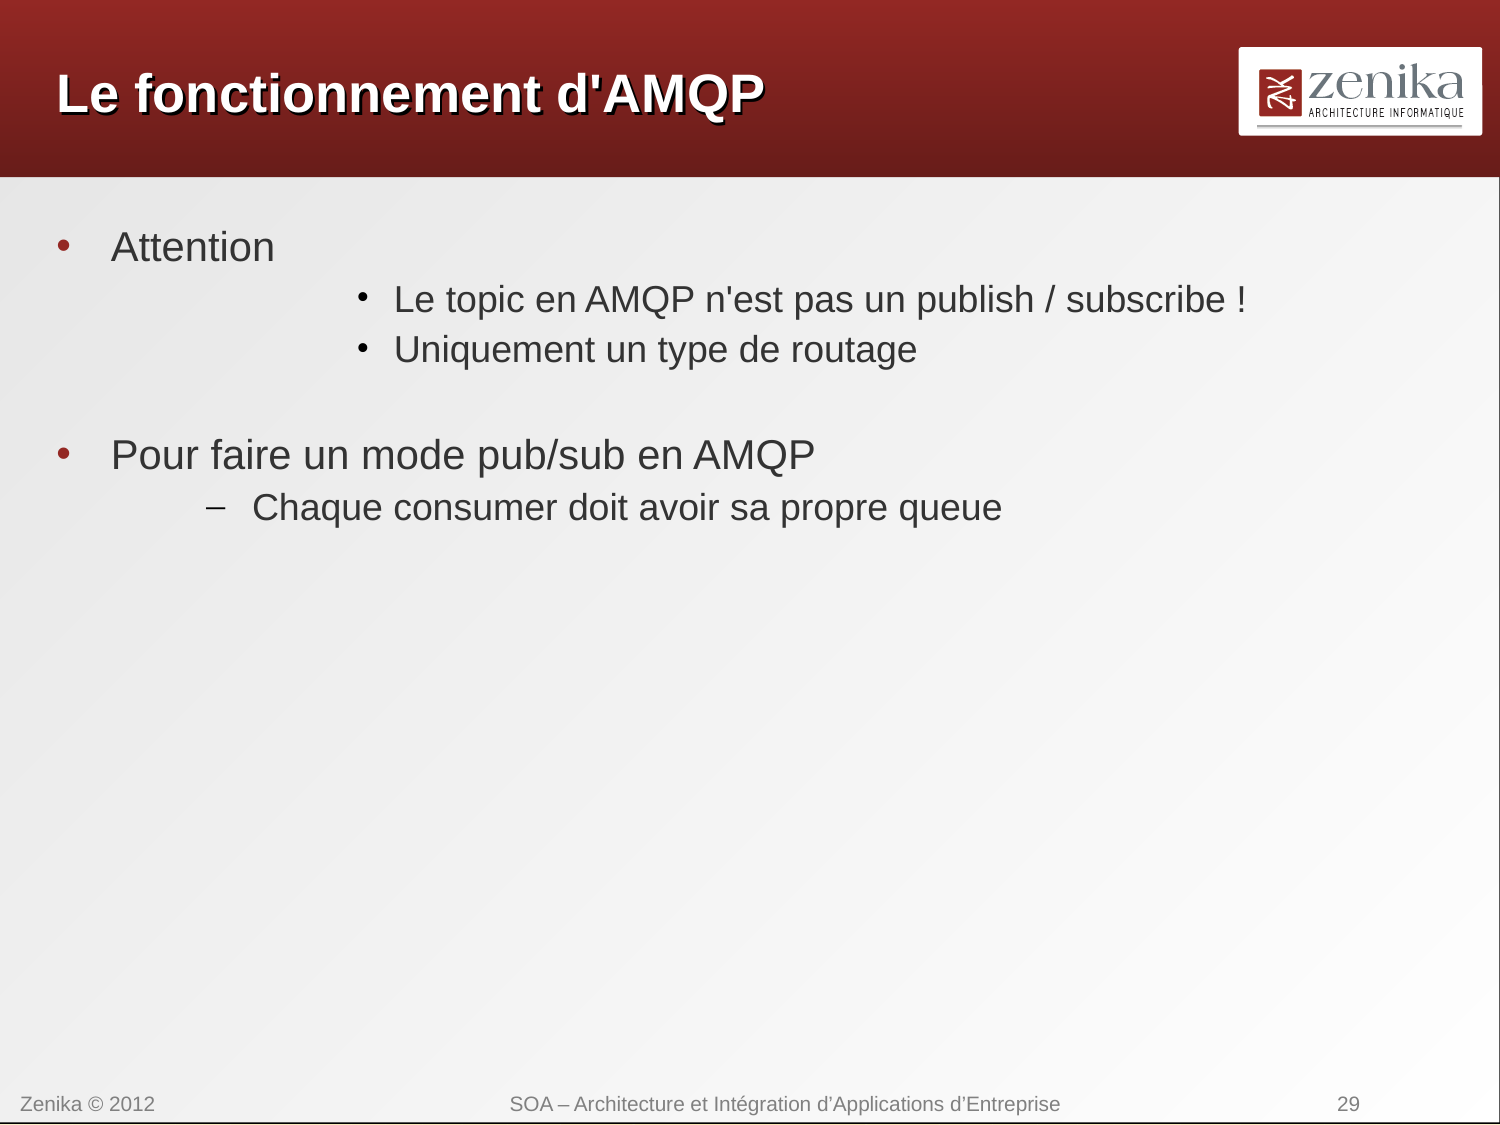

Le fonctionnement d'AMQP
Attention
Le topic en AMQP n'est pas un publish / subscribe !
Uniquement un type de routage
Pour faire un mode pub/sub en AMQP
Chaque consumer doit avoir sa propre queue